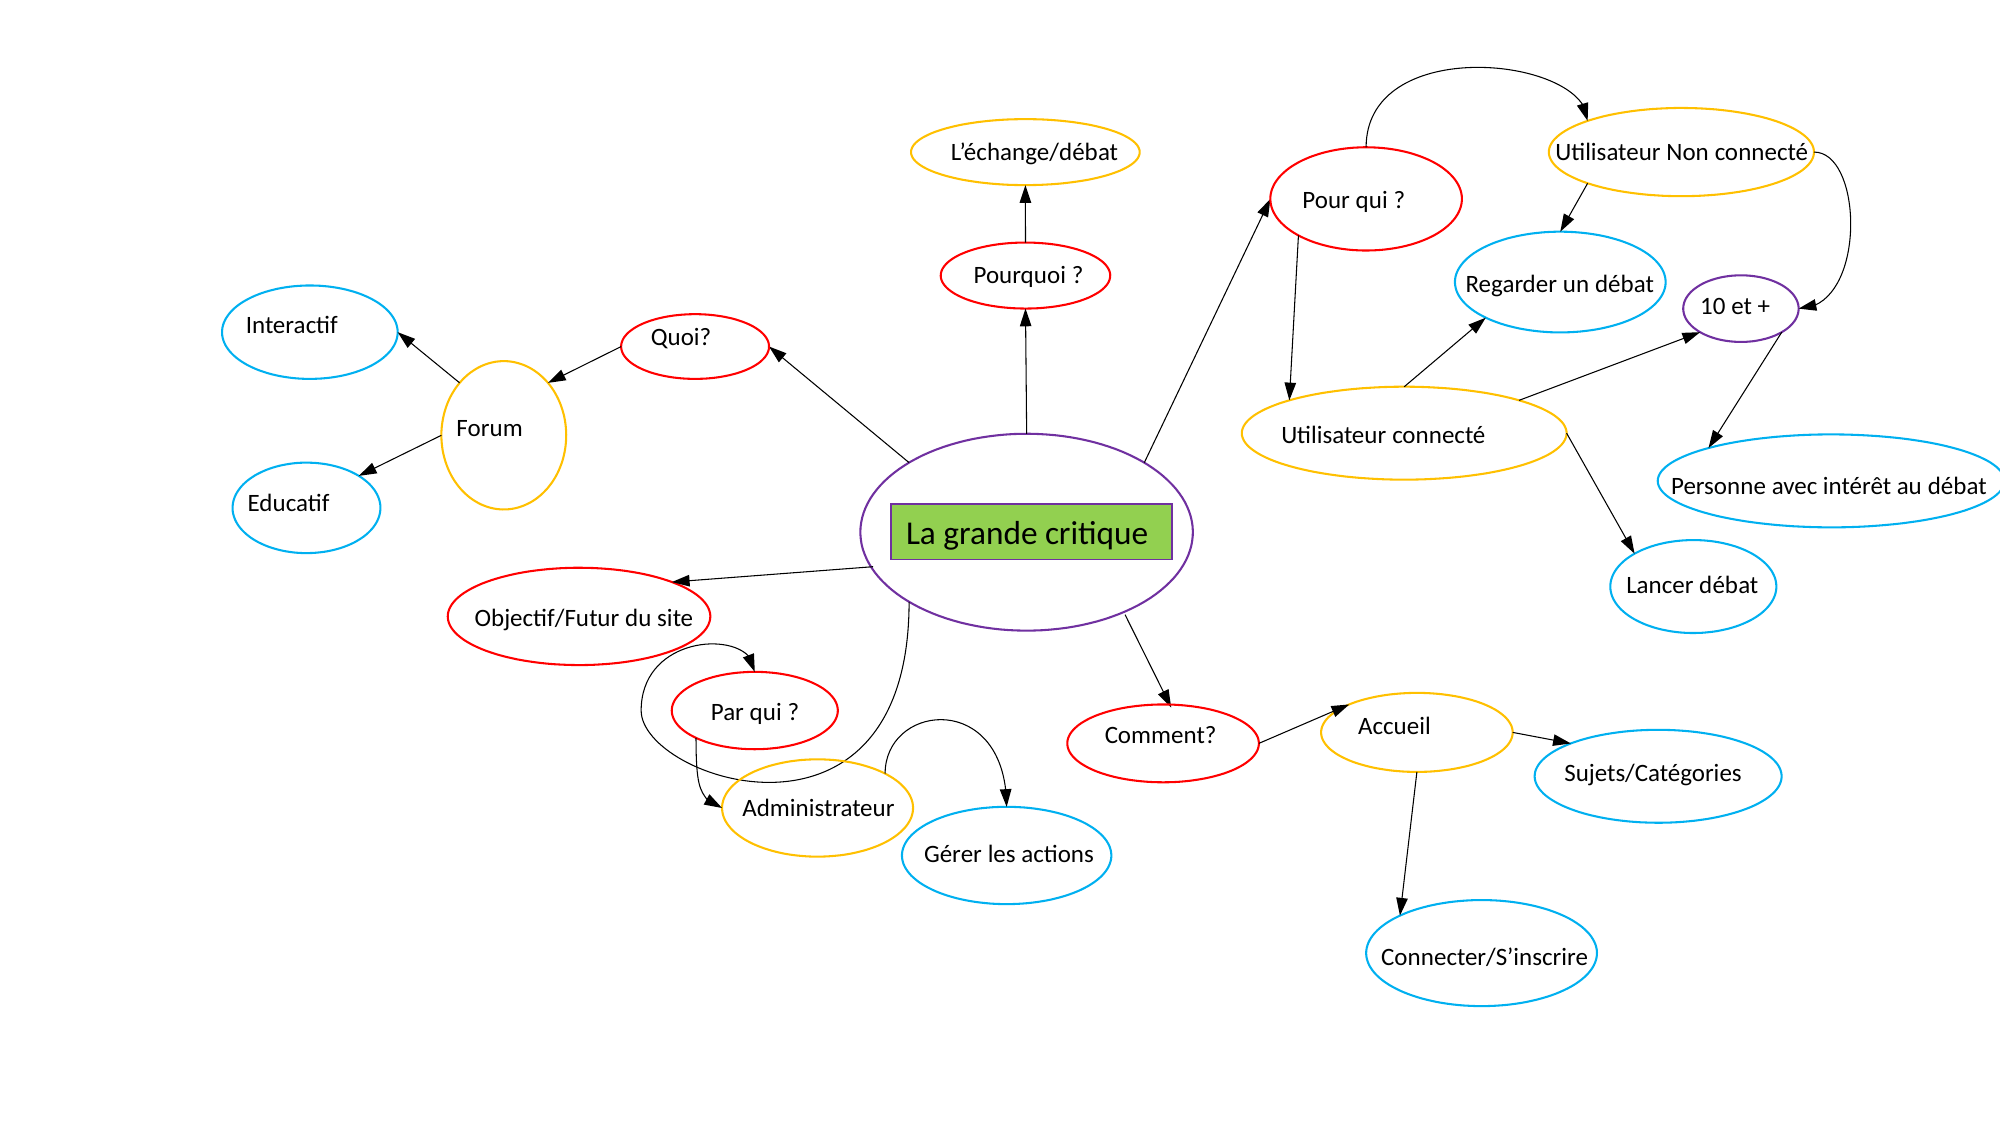

L’échange/débat
Utilisateur Non connecté
Pour qui ?
Pourquoi ?
Regarder un débat
10 et +
Interactif
Quoi?
Forum
Utilisateur connecté
Personne avec intérêt au débat
Educatif
La grande critique
Lancer débat
Objectif/Futur du site
Par qui ?
Accueil
Comment?
Sujets/Catégories
Administrateur
Gérer les actions
Connecter/S’inscrire